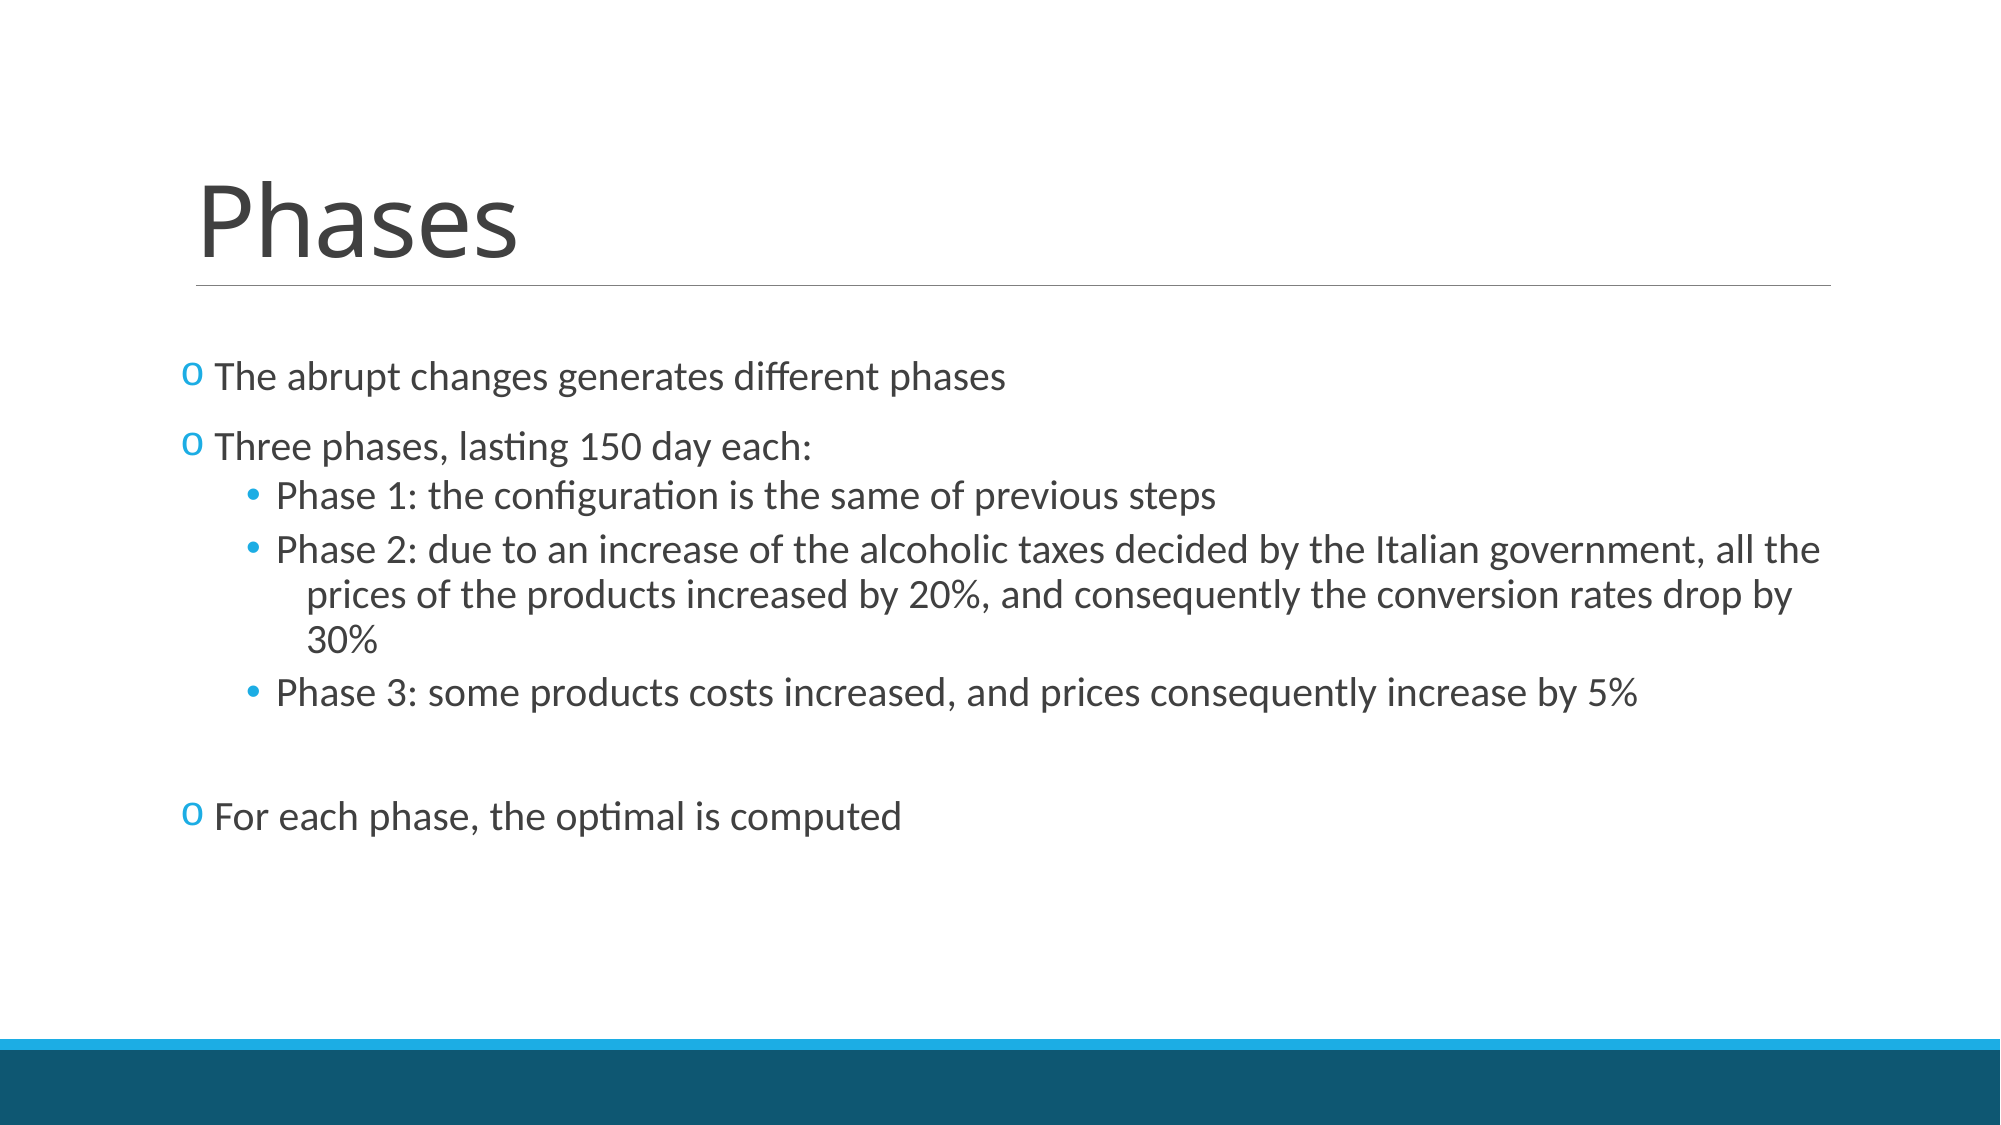

# Phases
 The abrupt changes generates different phases
 Three phases, lasting 150 day each:
Phase 1: the configuration is the same of previous steps
Phase 2: due to an increase of the alcoholic taxes decided by the Italian government, all the prices of the products increased by 20%, and consequently the conversion rates drop by 30%
Phase 3: some products costs increased, and prices consequently increase by 5%
 For each phase, the optimal is computed